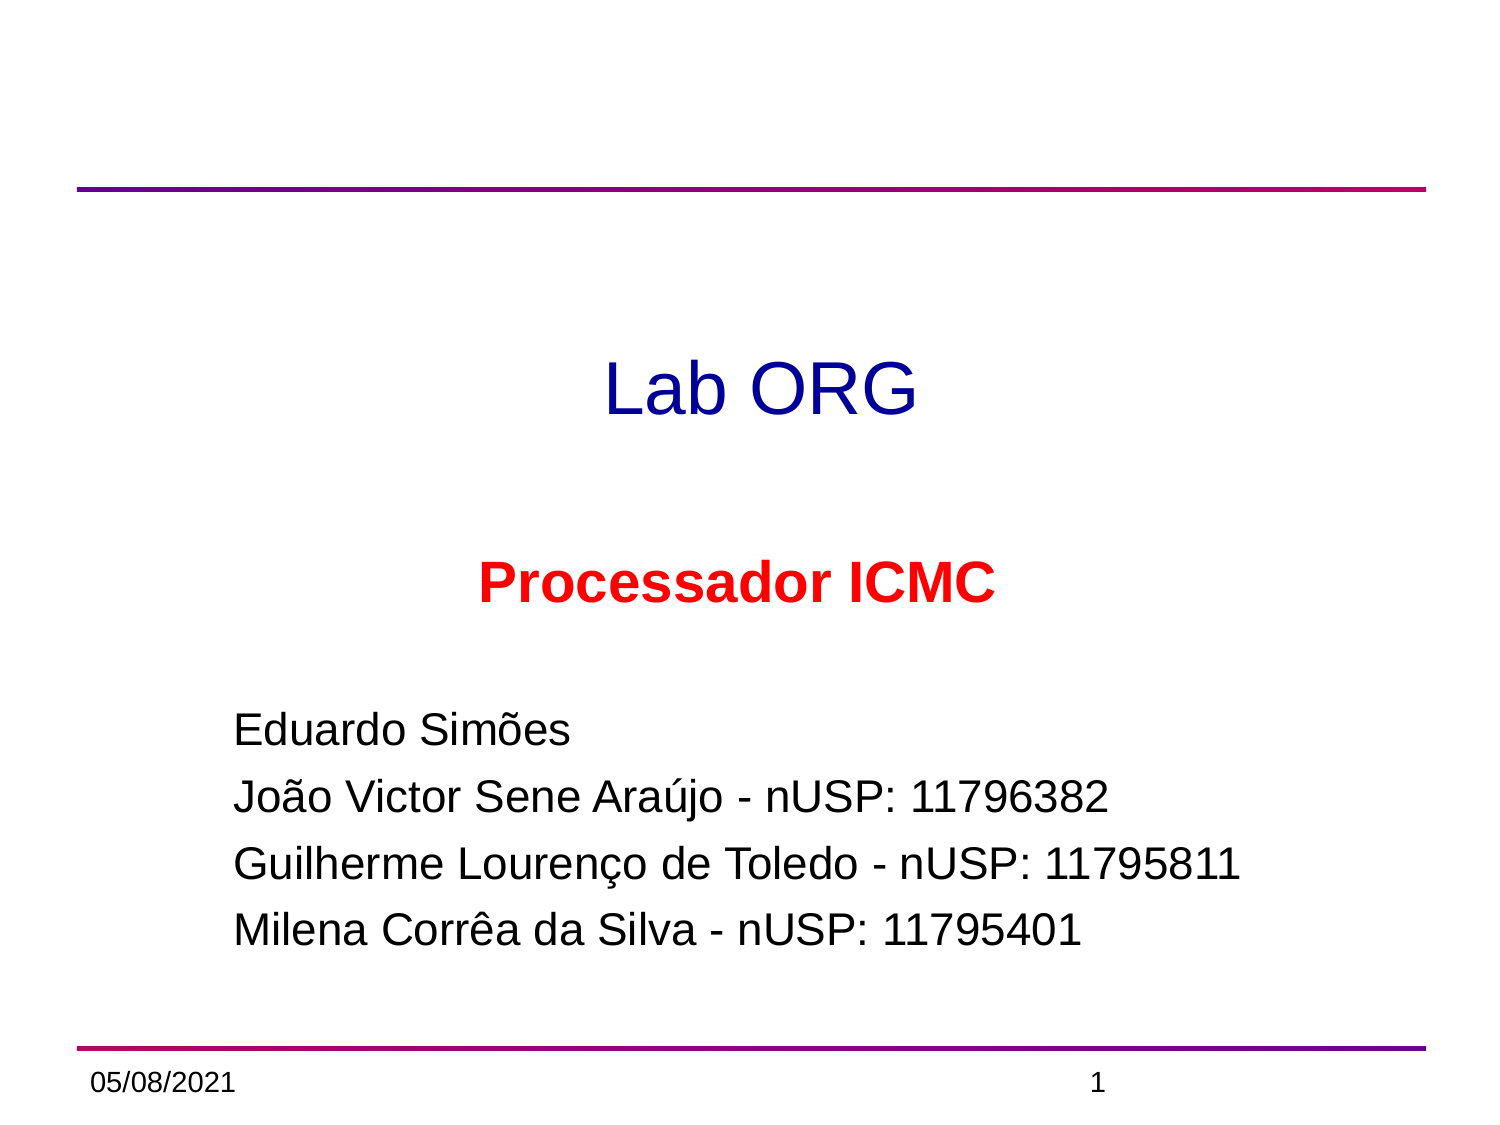

Lab ORG
Processador ICMC
Eduardo Simões
João Victor Sene Araújo - nUSP: 11796382
Guilherme Lourenço de Toledo - nUSP: 11795811
Milena Corrêa da Silva - nUSP: 11795401
05/08/2021